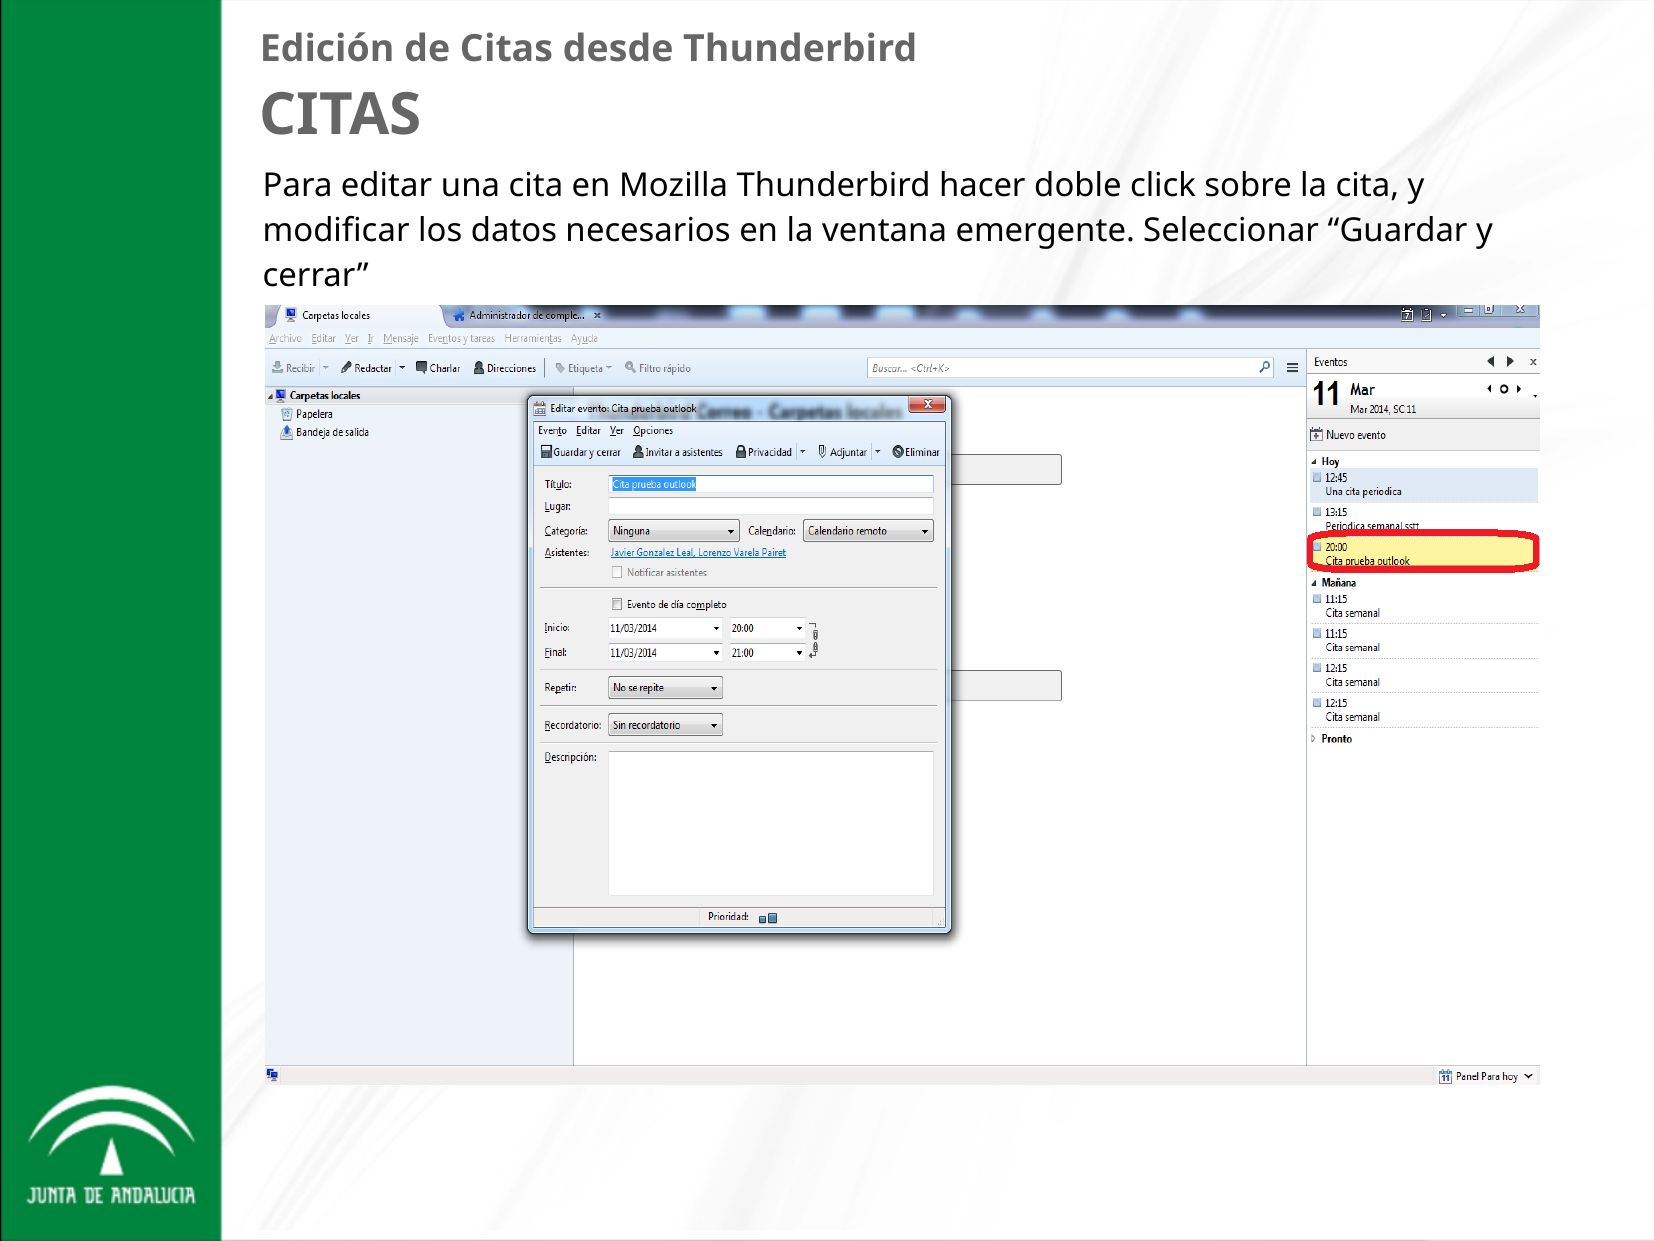

# Edición de Citas desde Thunderbird CITAS
Para editar una cita en Mozilla Thunderbird hacer doble click sobre la cita, y modificar los datos necesarios en la ventana emergente. Seleccionar “Guardar y cerrar”